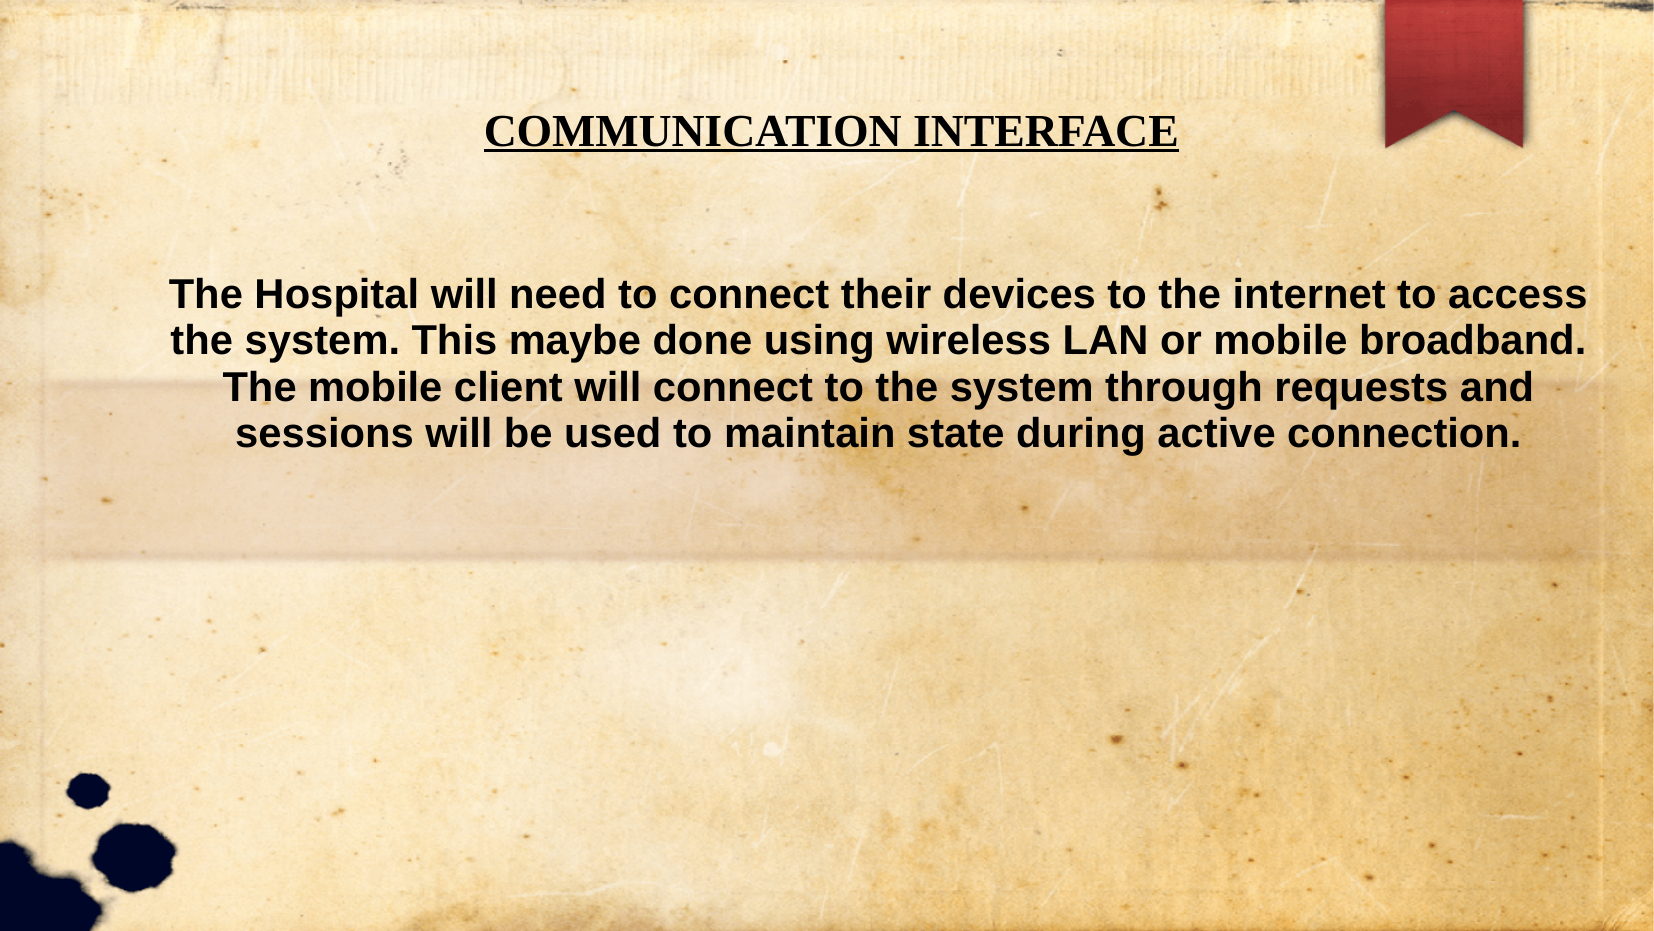

# COMMUNICATION INTERFACE
The Hospital will need to connect their devices to the internet to access the system. This maybe done using wireless LAN or mobile broadband. The mobile client will connect to the system through requests and sessions will be used to maintain state during active connection.